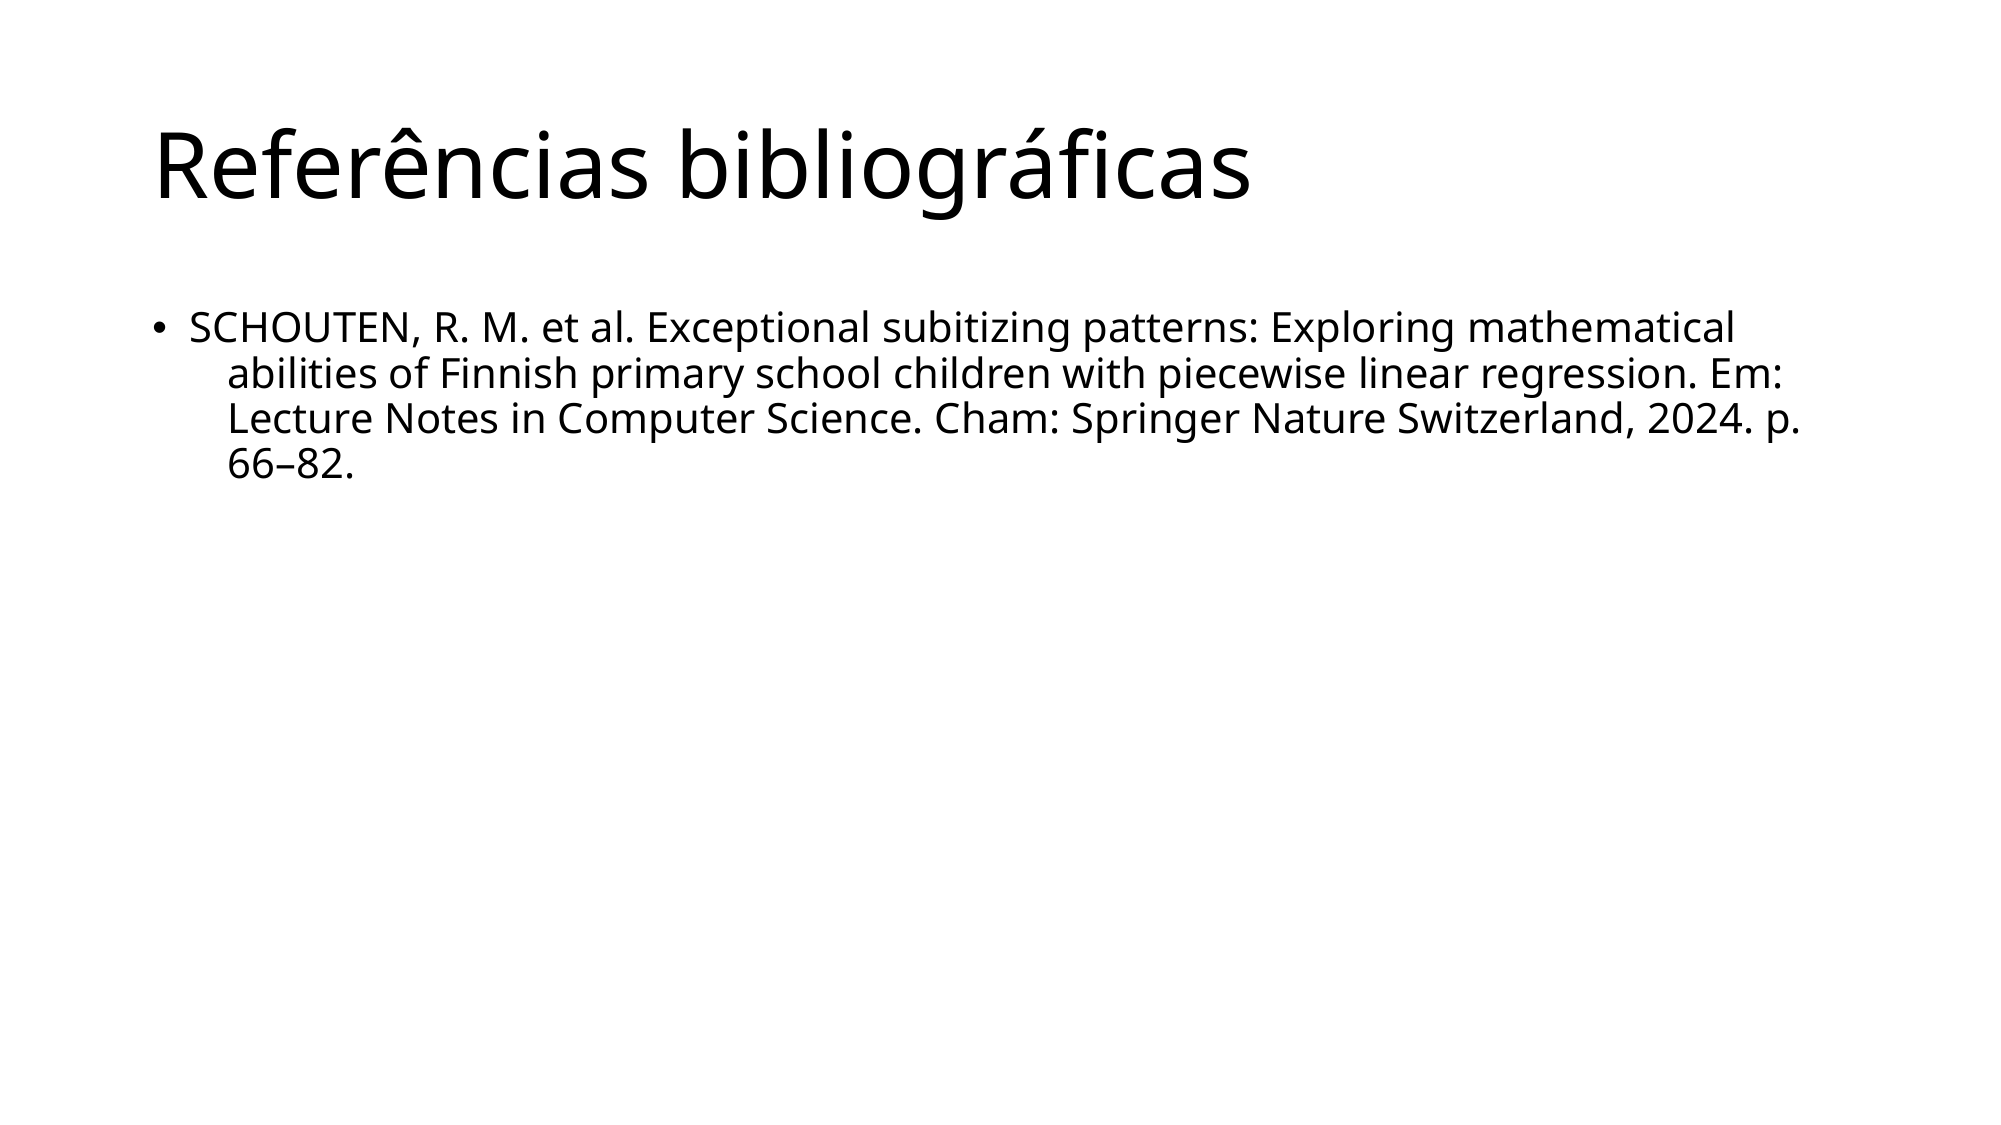

# Referências bibliográficas
SCHOUTEN, R. M. et al. Exceptional subitizing patterns: Exploring mathematical abilities of Finnish primary school children with piecewise linear regression. Em: Lecture Notes in Computer Science. Cham: Springer Nature Switzerland, 2024. p. 66–82.